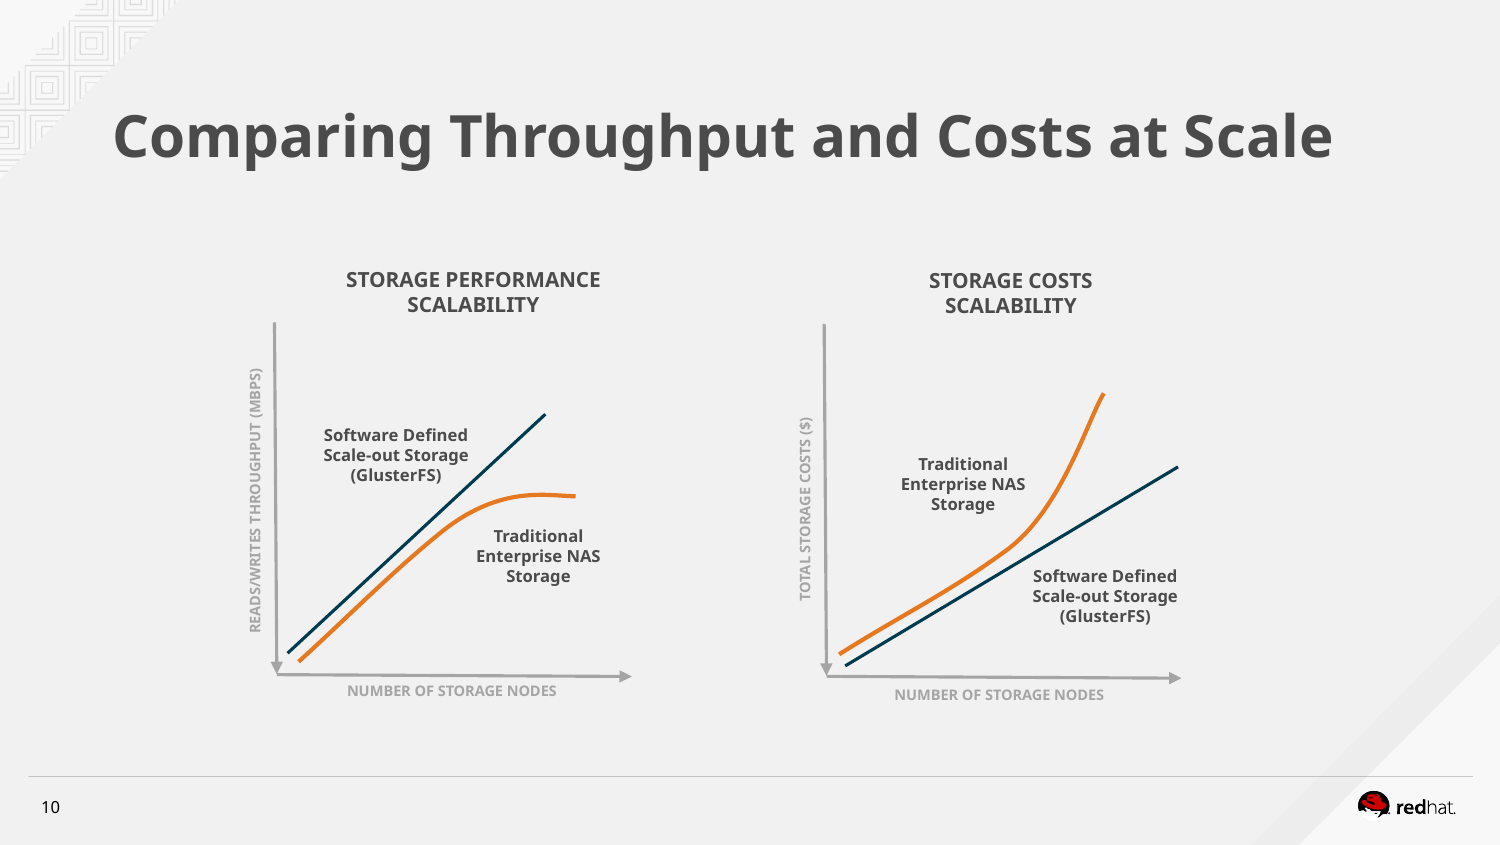

# Comparing Throughput and Costs at Scale
STORAGE PERFORMANCE SCALABILITY
STORAGE COSTS SCALABILITY
Software Defined Scale-out Storage (GlusterFS)
Traditional Enterprise NAS Storage
READS/WRITES THROUGHPUT (MBPS)
TOTAL STORAGE COSTS ($)
Traditional Enterprise NAS Storage
Software Defined Scale-out Storage (GlusterFS)
NUMBER OF STORAGE NODES
NUMBER OF STORAGE NODES